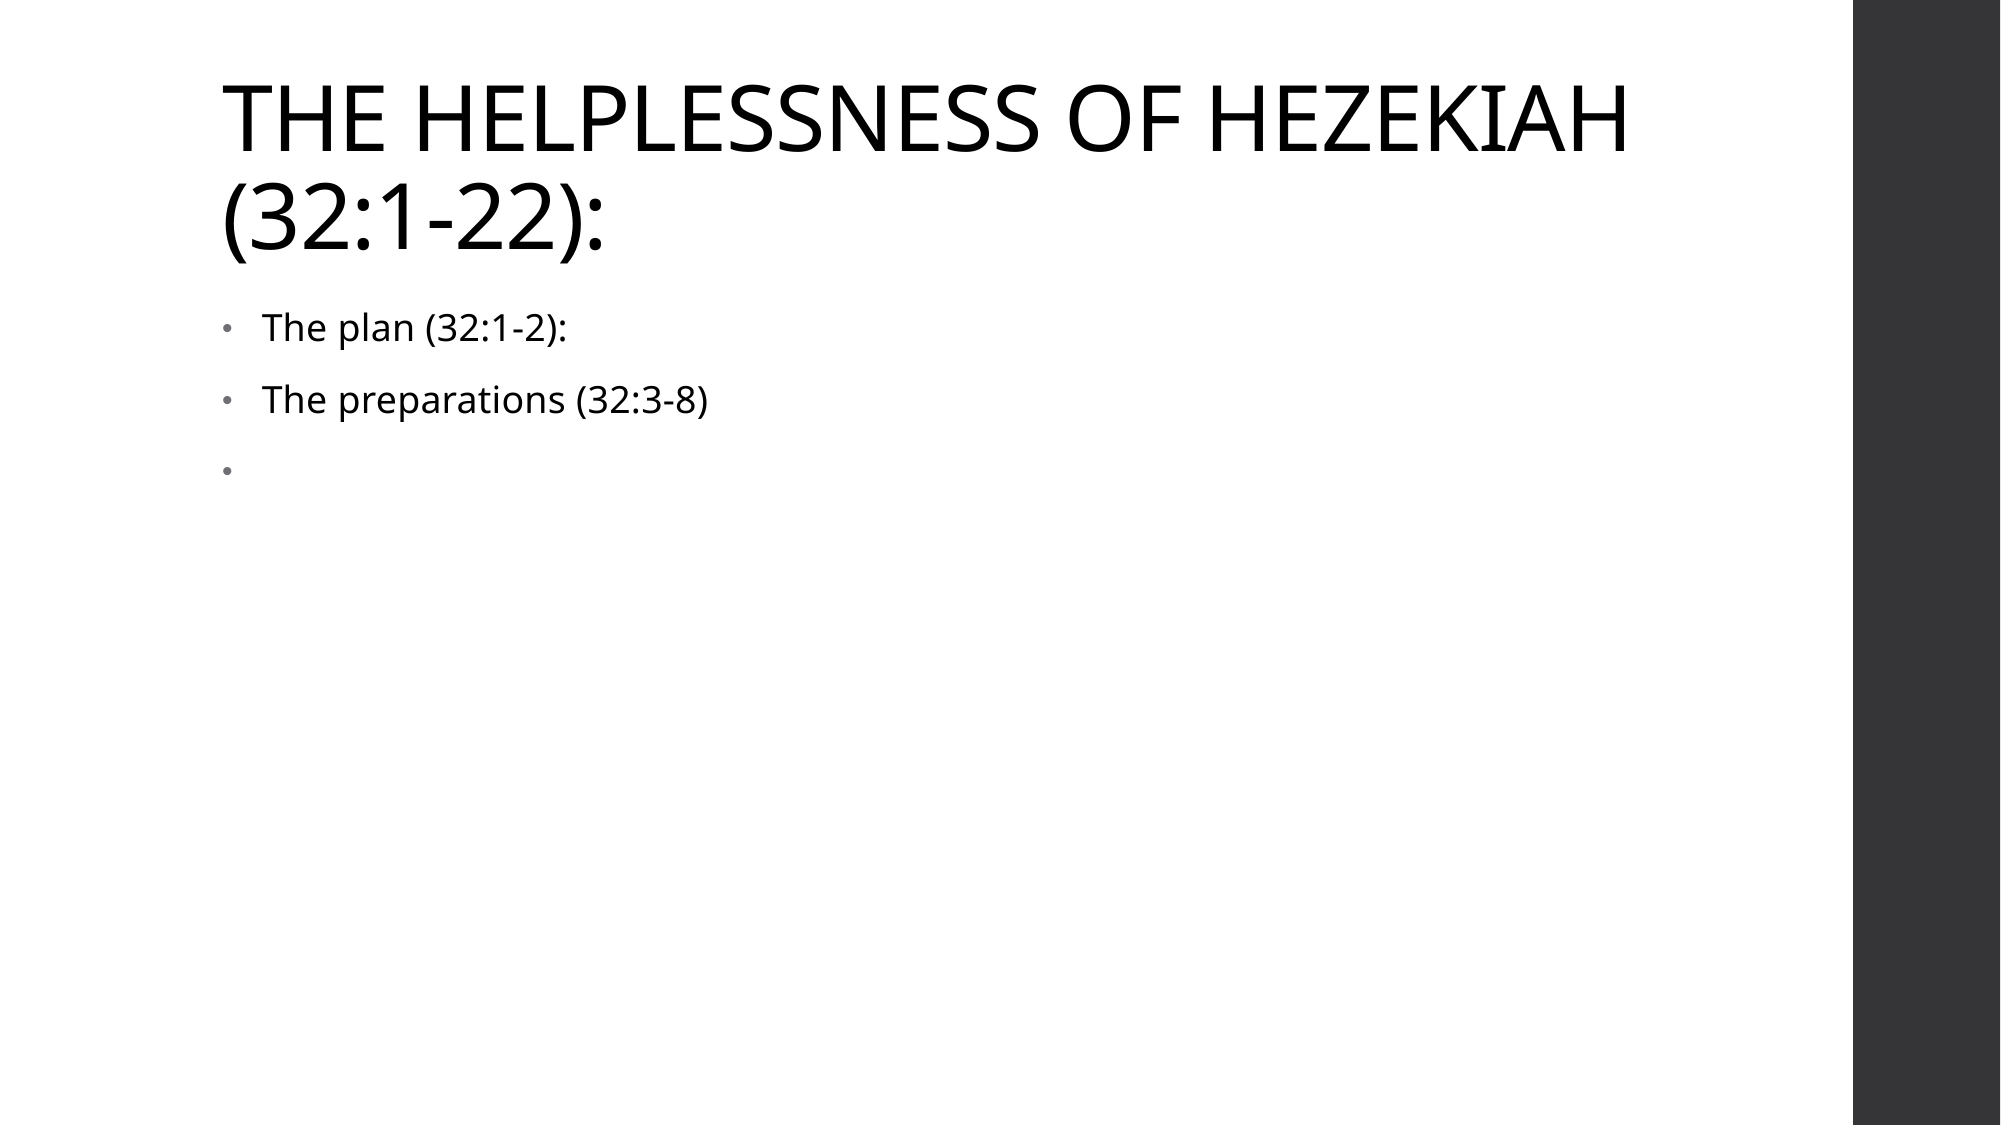

# THE HELPLESSNESS OF HEZEKIAH (32:1-22):
 The plan (32:1-2):
 The preparations (32:3-8)